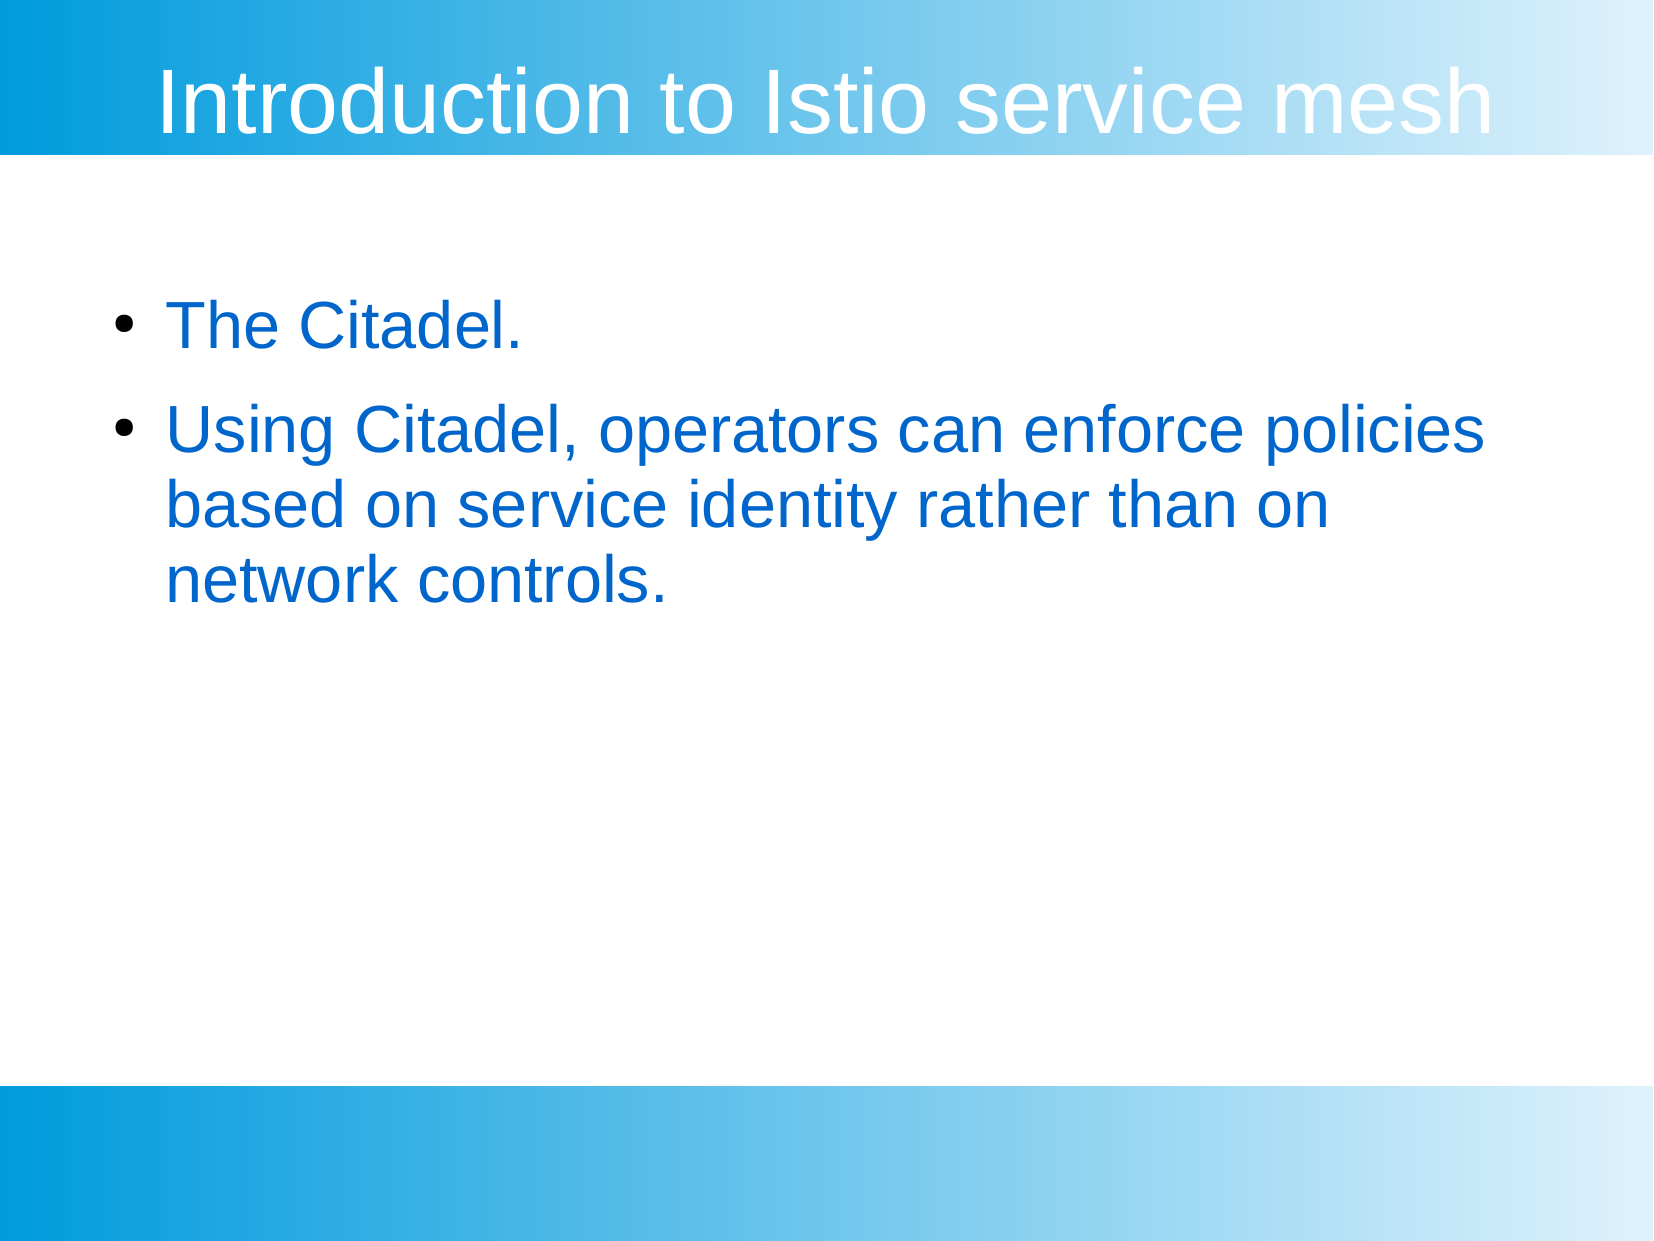

# Introduction to Istio service mesh
The Citadel.
Using Citadel, operators can enforce policies based on service identity rather than on network controls.